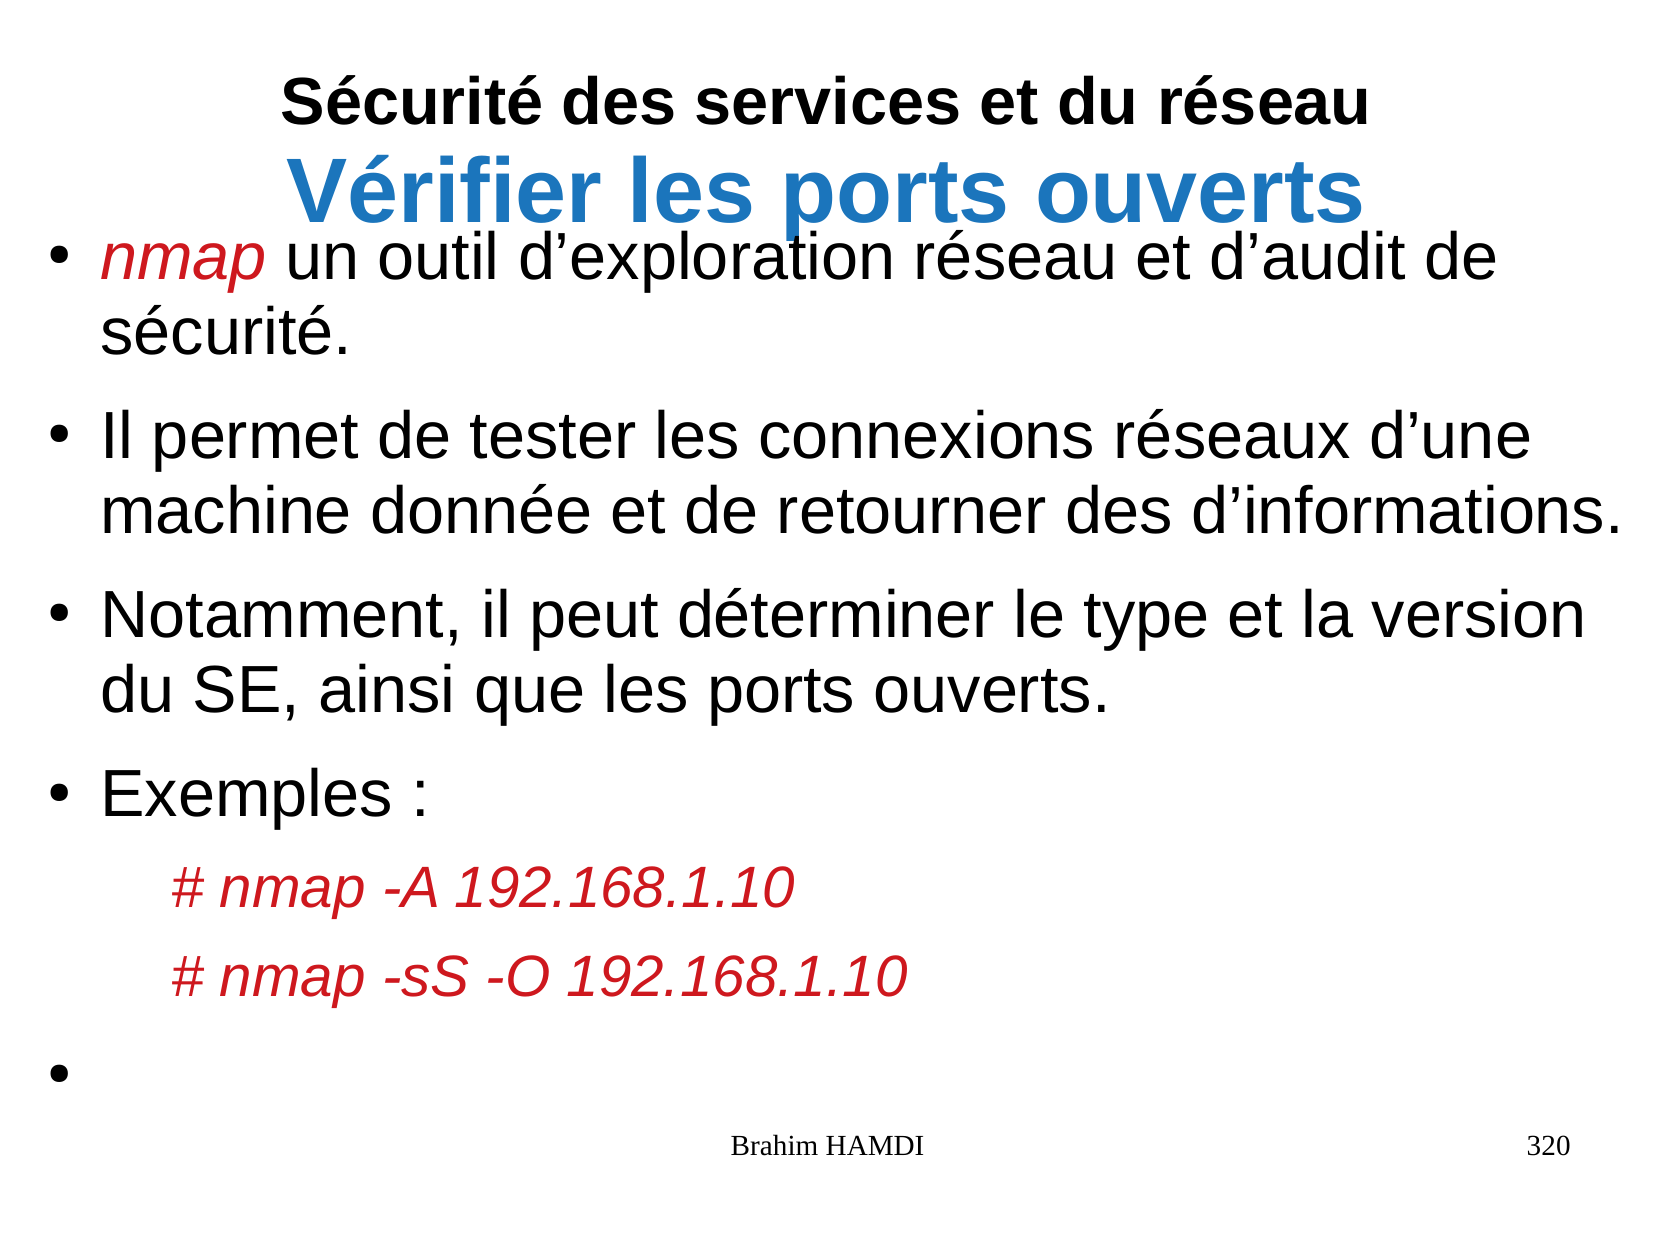

# Sécurité des services et du réseau Vérifier les ports ouverts
nmap un outil d’exploration réseau et d’audit de sécurité.
Il permet de tester les connexions réseaux d’une machine donnée et de retourner des d’informations.
Notamment, il peut déterminer le type et la version du SE, ainsi que les ports ouverts.
Exemples :
# nmap -A 192.168.1.10
# nmap -sS -O 192.168.1.10
Brahim HAMDI
320